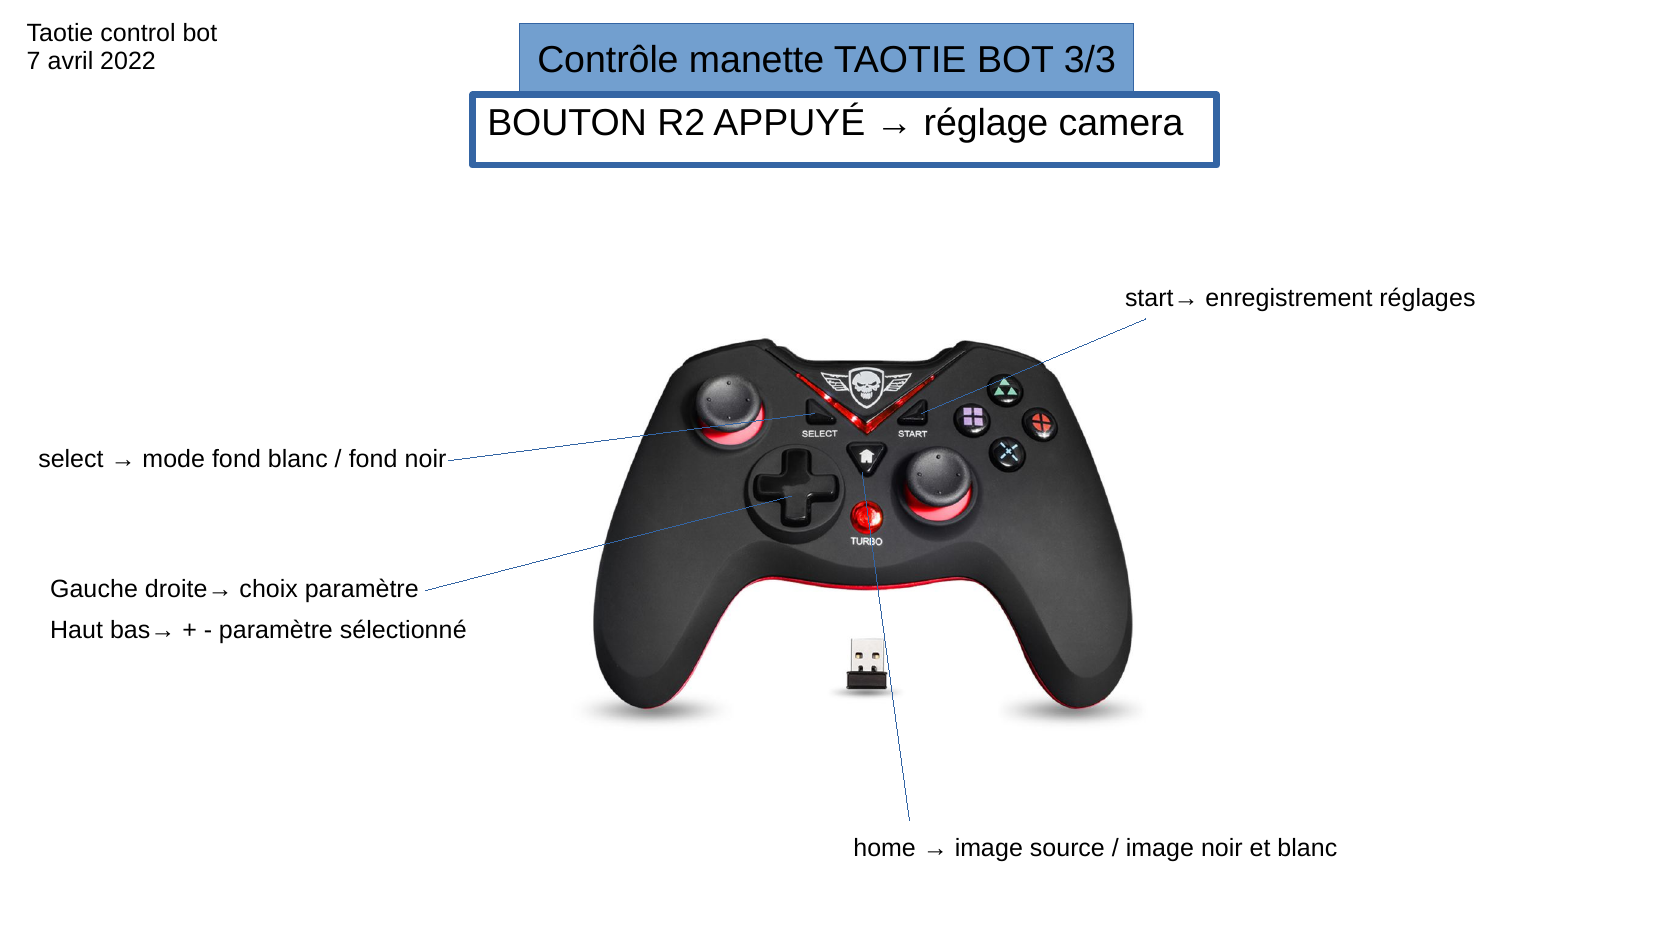

Taotie control bot
7 avril 2022
Contrôle manette TAOTIE BOT 3/3
BOUTON R2 APPUYÉ → réglage camera
start→ enregistrement réglages
select → mode fond blanc / fond noir
Gauche droite→ choix paramètre
Haut bas→ + - paramètre sélectionné
home → image source / image noir et blanc